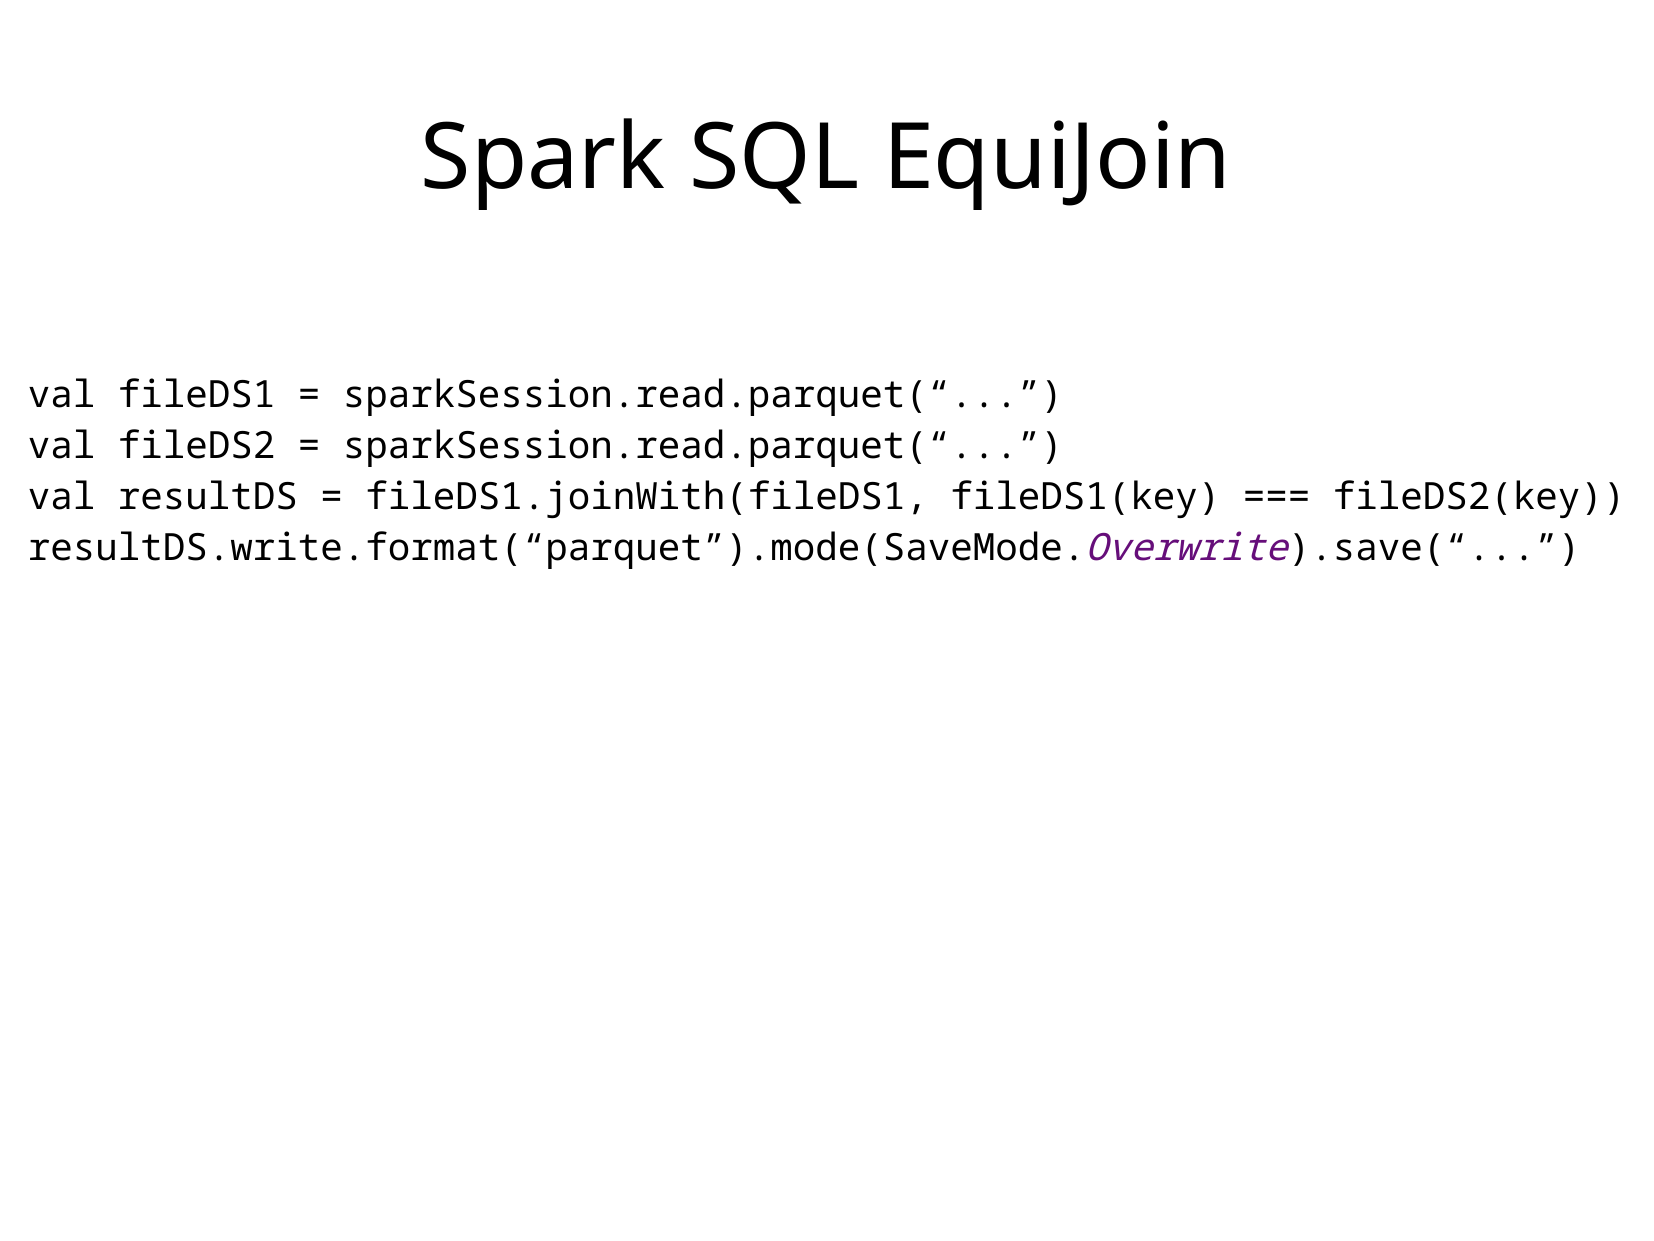

# Spark SQL EquiJoin
val fileDS1 = sparkSession.read.parquet(“...”)
val fileDS2 = sparkSession.read.parquet(“...”)
val resultDS = fileDS1.joinWith(fileDS1, fileDS1(key) === fileDS2(key))
resultDS.write.format(“parquet”).mode(SaveMode.Overwrite).save(“...”)